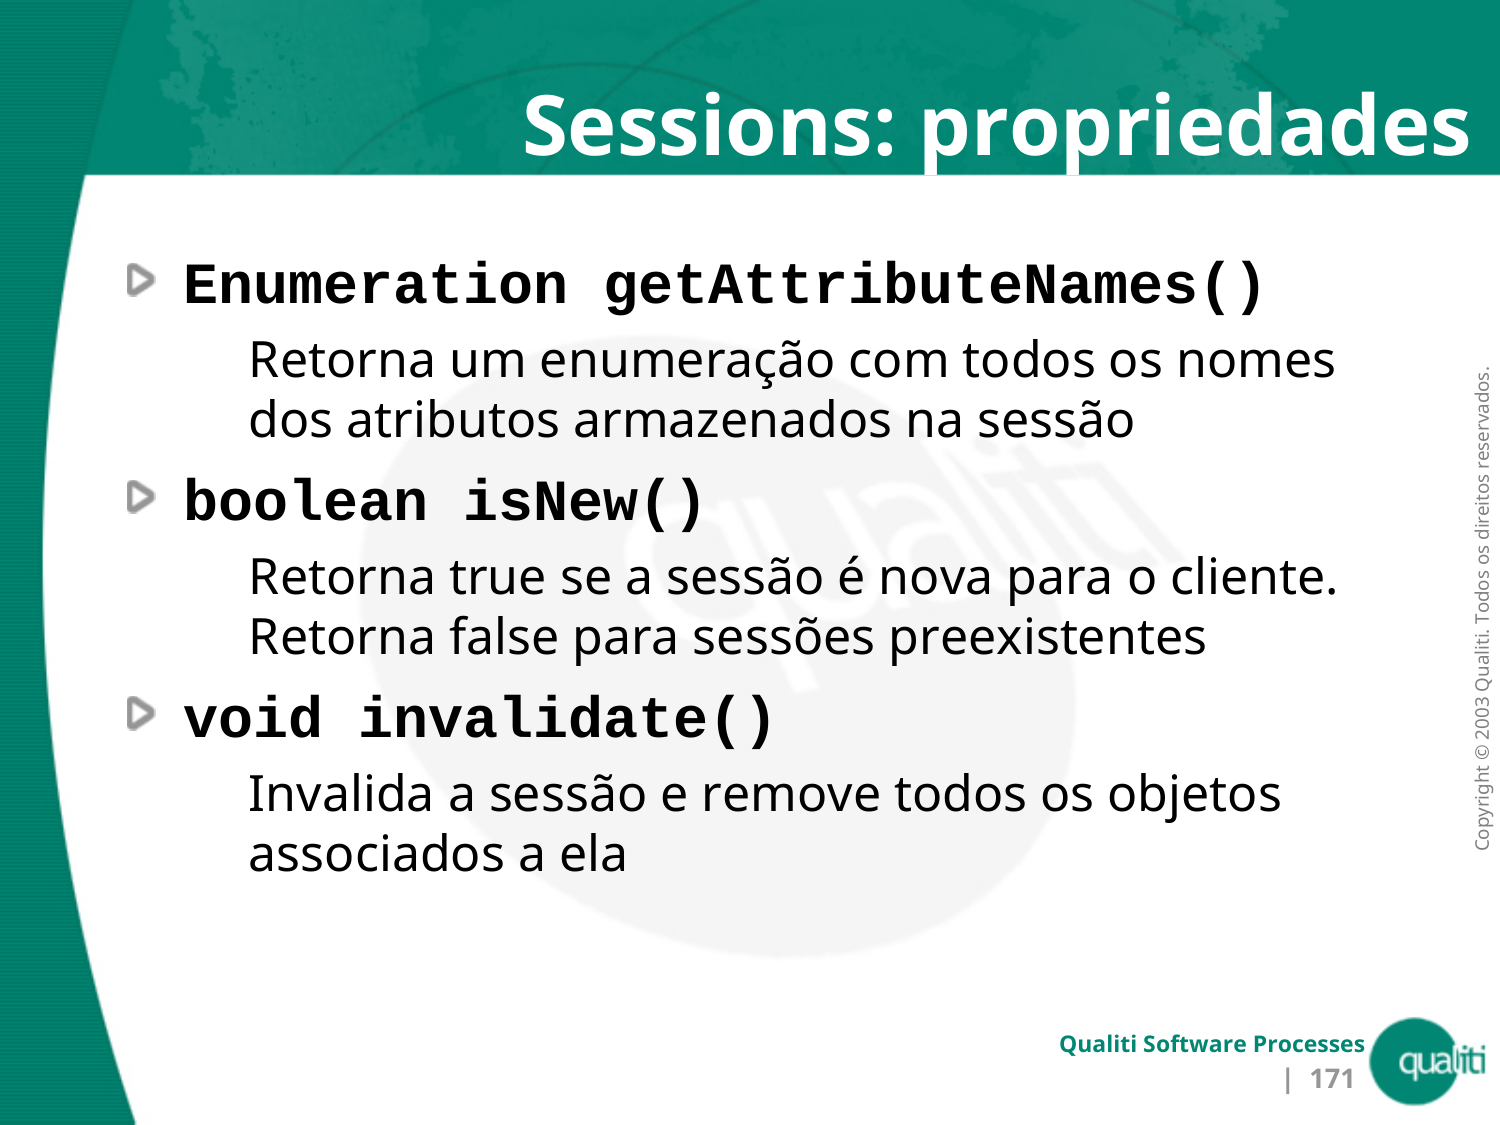

# Sessions: propriedades
Enumeration getAttributeNames()‏
Retorna um enumeração com todos os nomes dos atributos armazenados na sessão
boolean isNew()‏
Retorna true se a sessão é nova para o cliente. Retorna false para sessões preexistentes
void invalidate()
Invalida a sessão e remove todos os objetos associados a ela